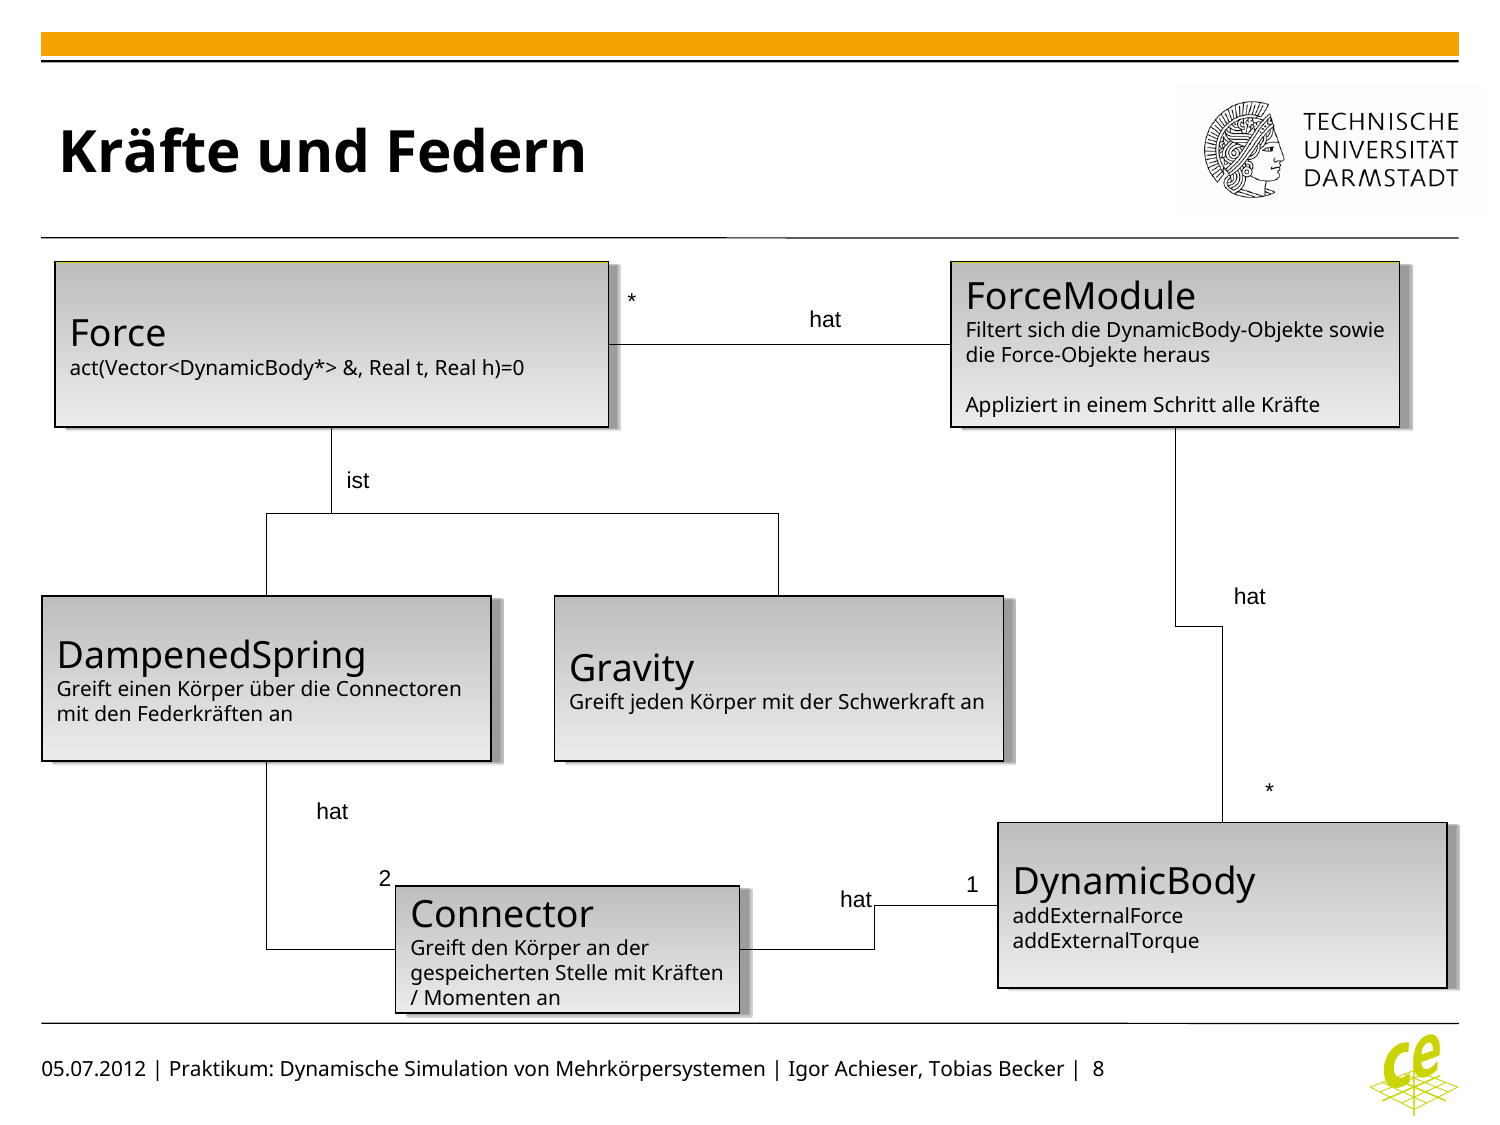

Kräfte und Federn
Force
act(Vector<DynamicBody*> &, Real t, Real h)=0
ForceModule
Filtert sich die DynamicBody-Objekte sowie die Force-Objekte heraus
Appliziert in einem Schritt alle Kräfte
*
hat
ist
hat
DampenedSpring
Greift einen Körper über die Connectoren mit den Federkräften an
Gravity
Greift jeden Körper mit der Schwerkraft an
*
hat
DynamicBody
addExternalForce
addExternalTorque
2
1
hat
Connector
Greift den Körper an der gespeicherten Stelle mit Kräften / Momenten an
05.07.2012 | Praktikum: Dynamische Simulation von Mehrkörpersystemen | Igor Achieser, Tobias Becker |